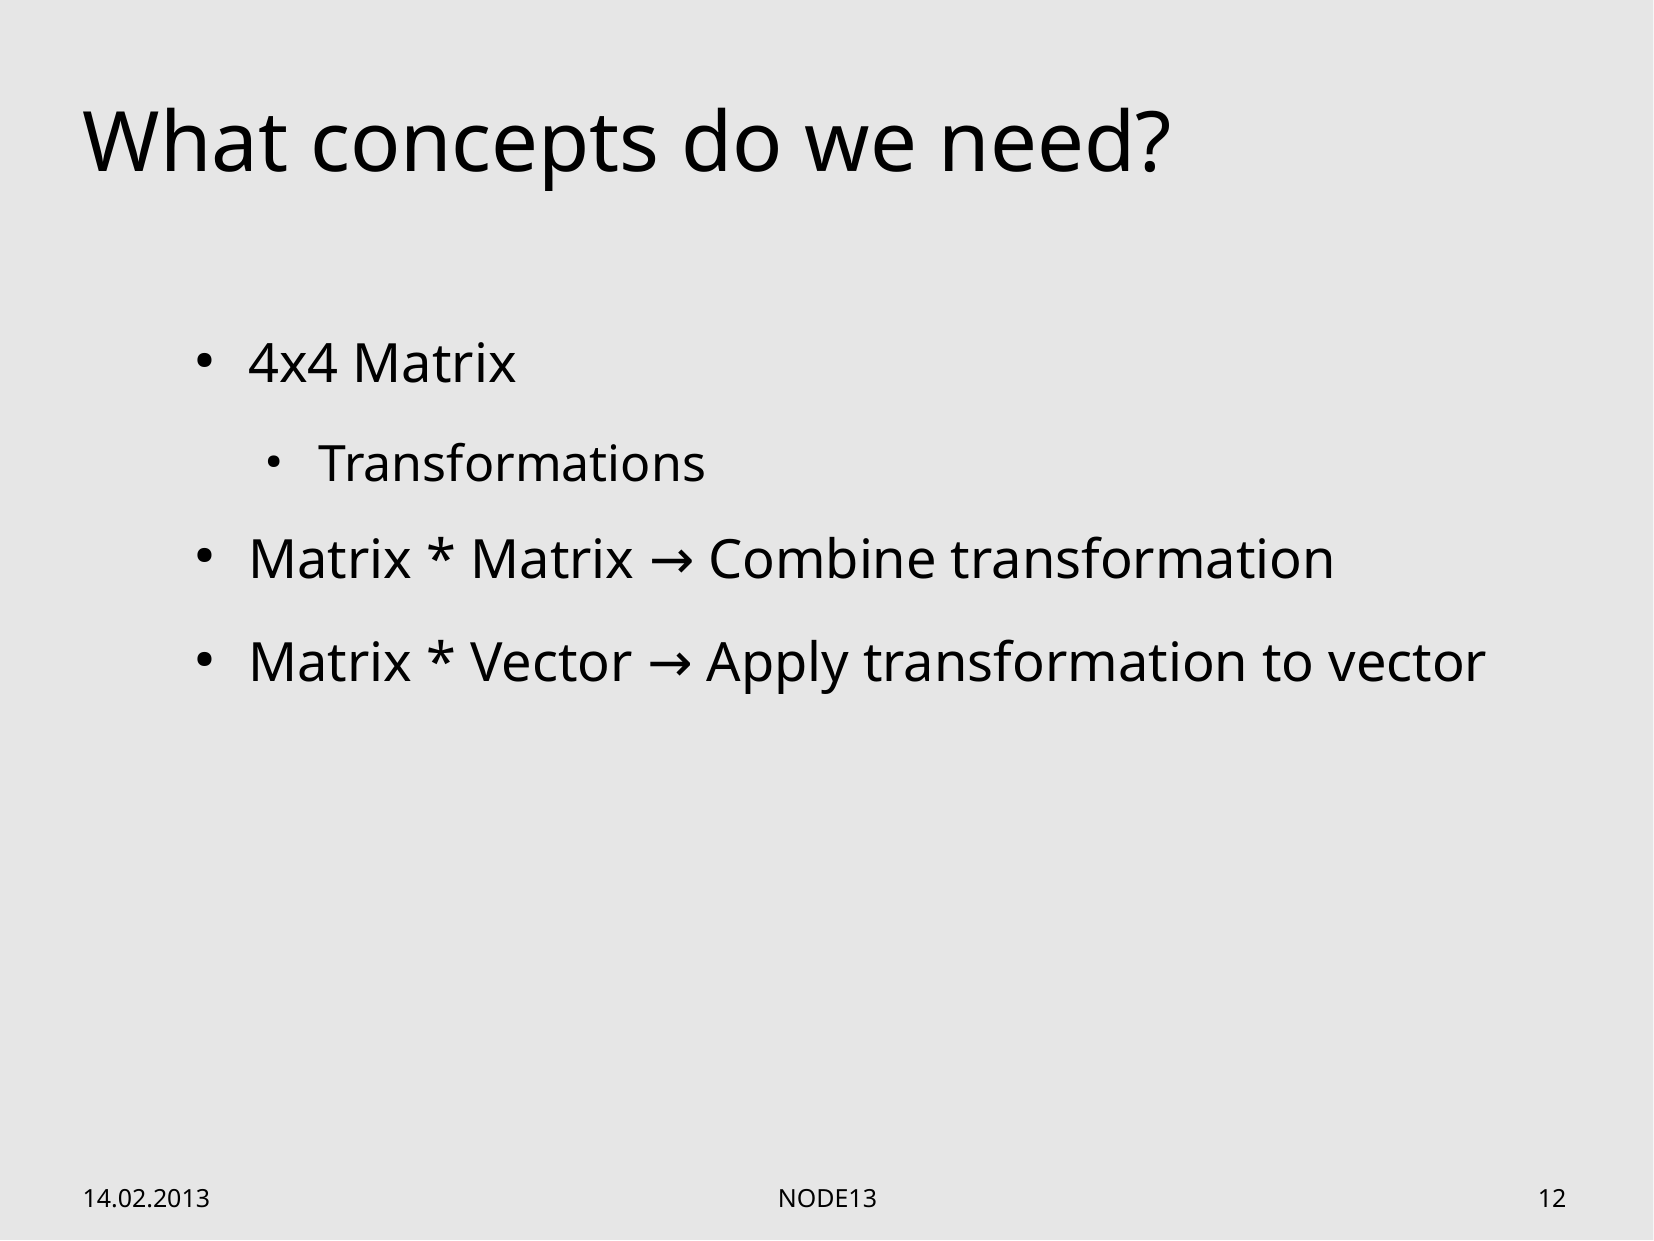

# What concepts do we need?
4x4 Matrix
Transformations
Matrix * Matrix → Combine transformation
Matrix * Vector → Apply transformation to vector
14.02.2013
NODE13
12